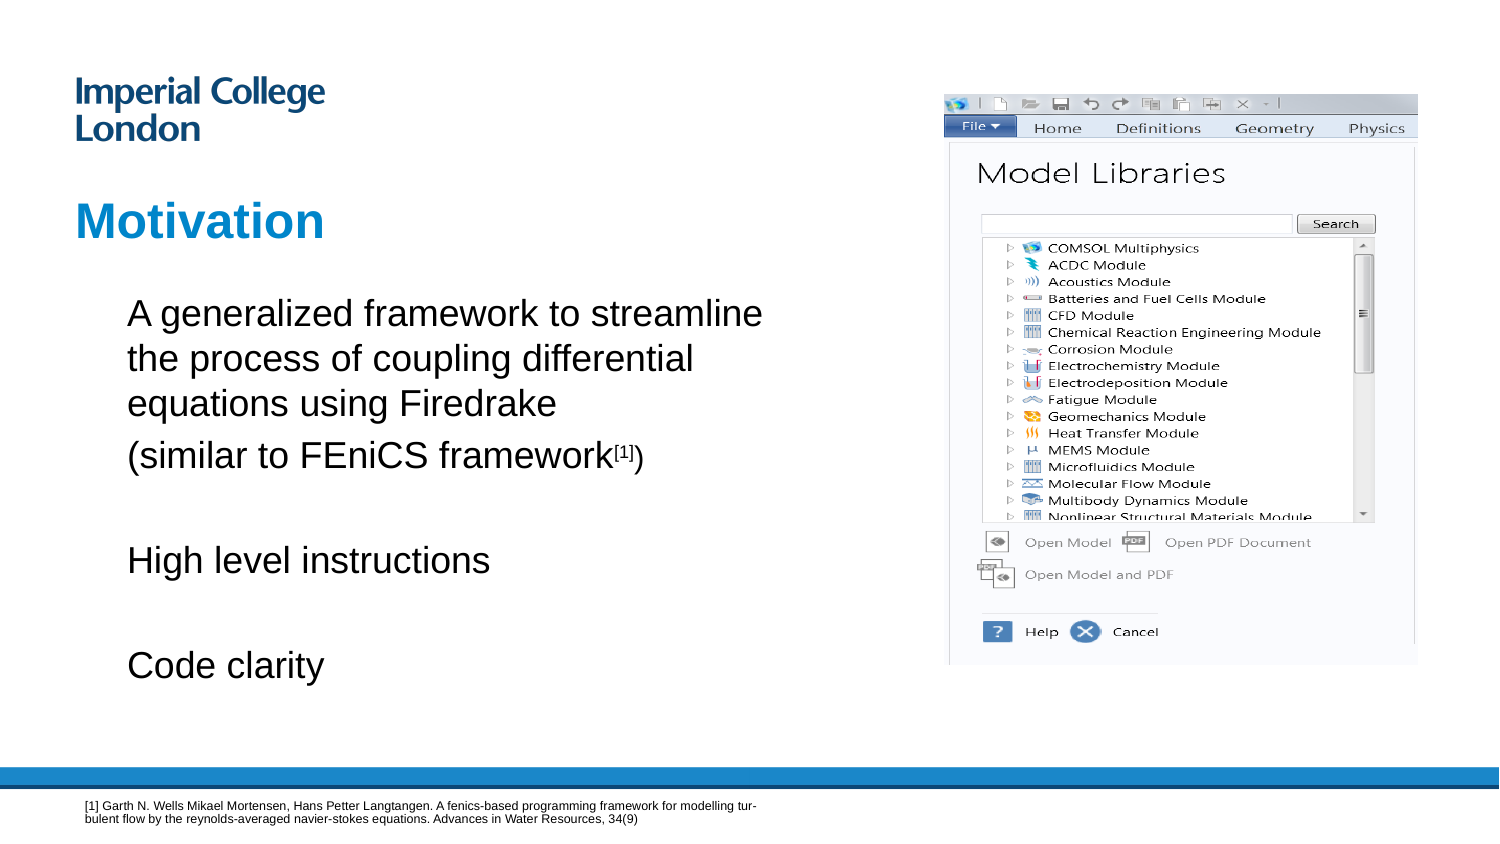

# Motivation
A generalized framework to streamline the process of coupling differential equations using Firedrake
(similar to FEniCS framework[1])
High level instructions
Code clarity
[1] Garth N. Wells Mikael Mortensen, Hans Petter Langtangen. A fenics-based programming framework for modelling tur-
bulent flow by the reynolds-averaged navier-stokes equations. Advances in Water Resources, 34(9)